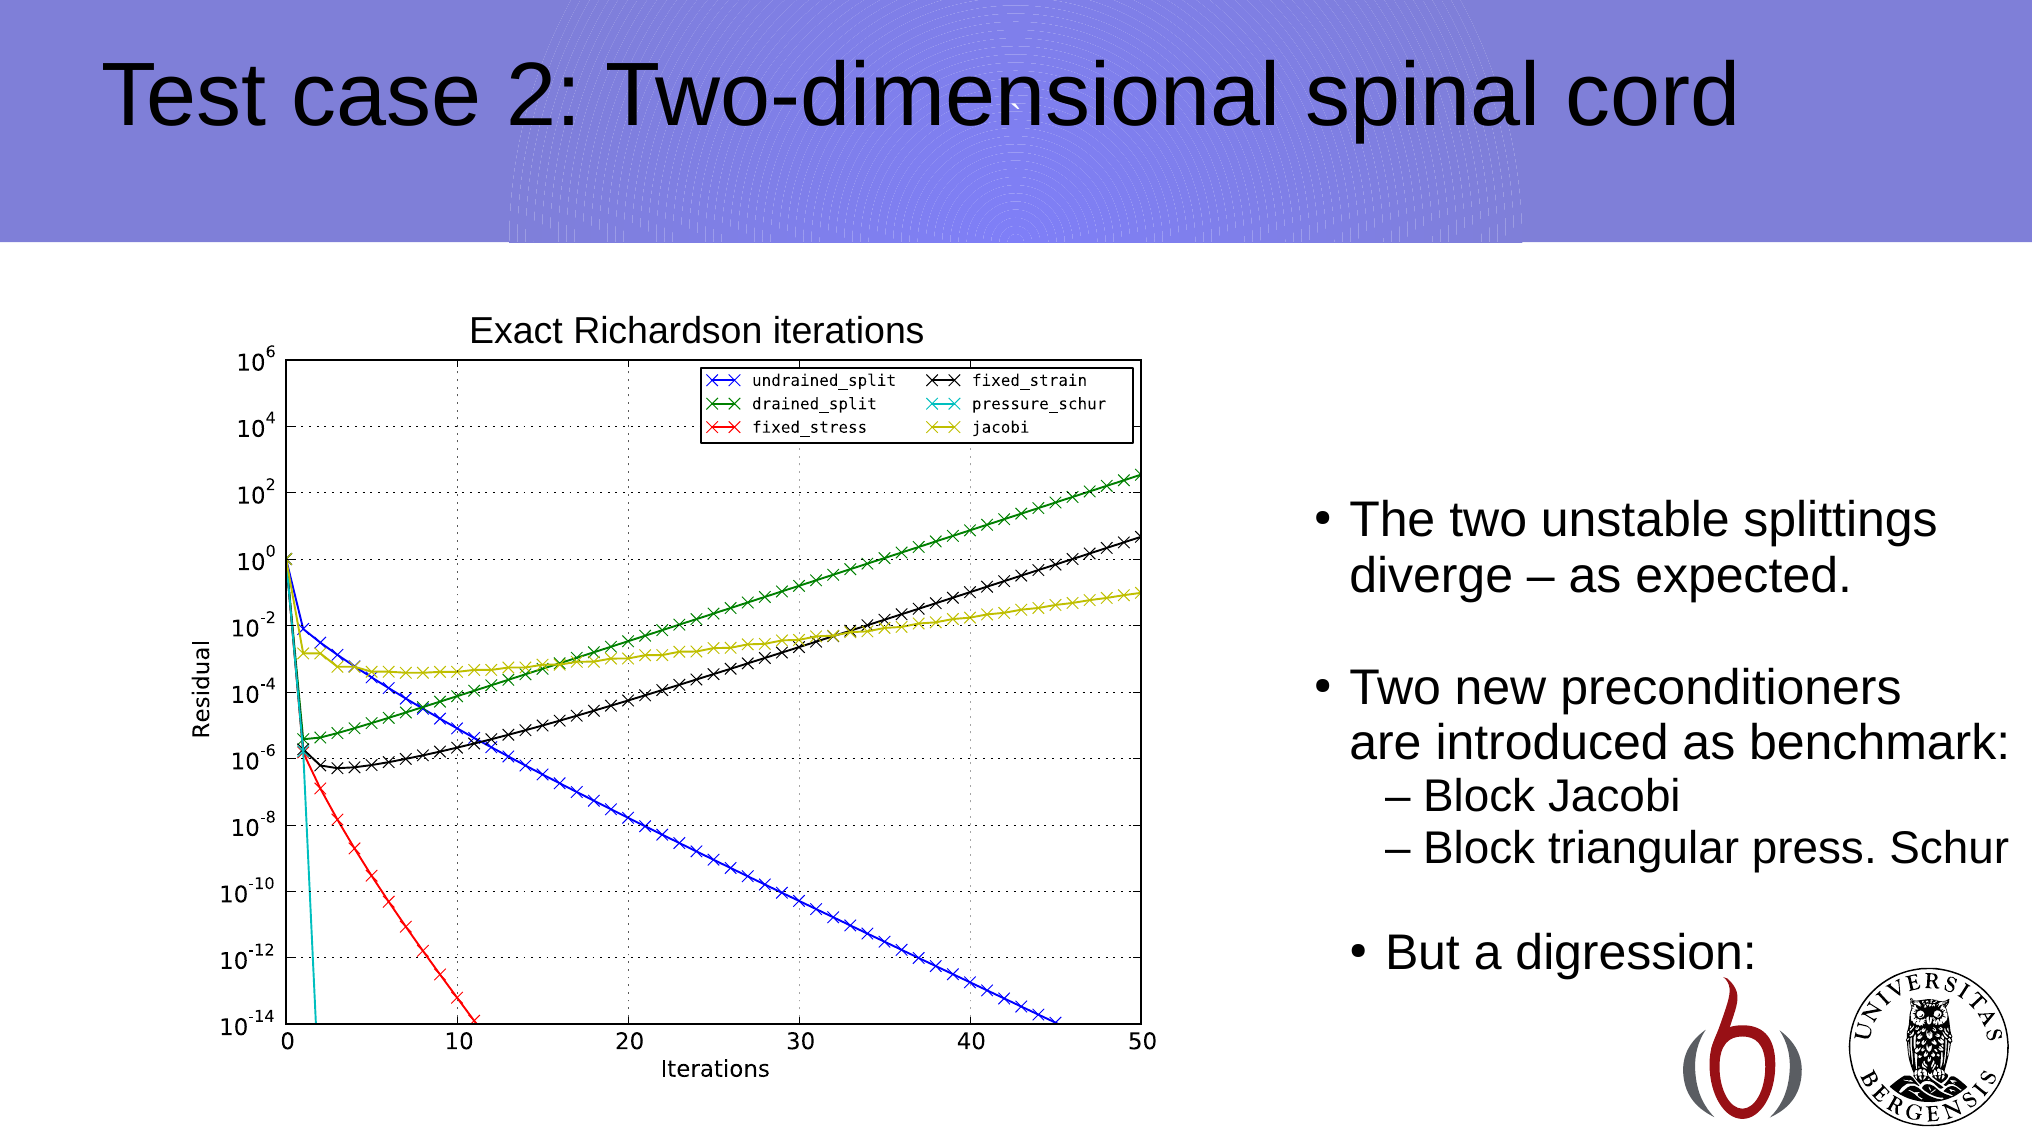

# Test case 2: Two-dimensional spinal cord
Exact Richardson iterations
The two unstable splittings
diverge – as expected.
Two new preconditioners
are introduced as benchmark:
– Block Jacobi
– Block triangular press. Schur
But a digression: